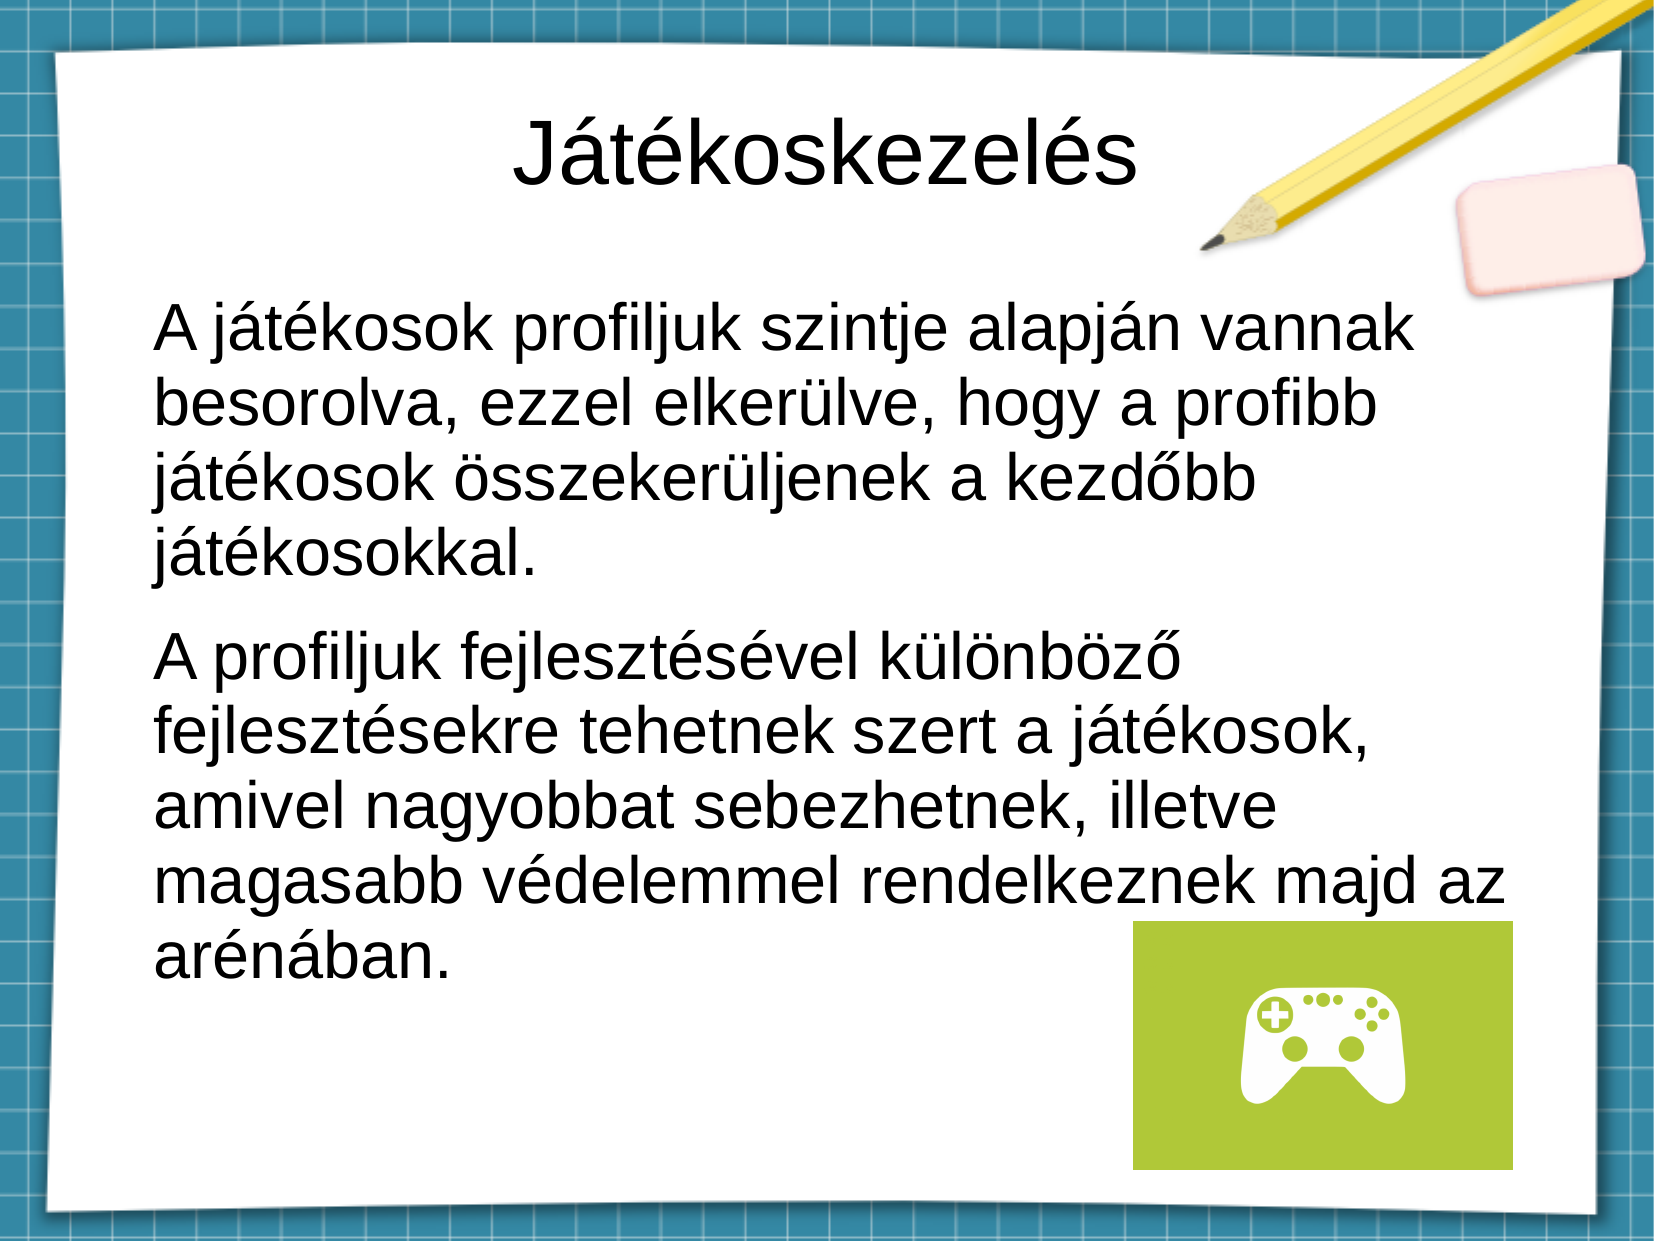

# Játékoskezelés
A játékosok profiljuk szintje alapján vannak besorolva, ezzel elkerülve, hogy a profibb játékosok összekerüljenek a kezdőbb játékosokkal.
A profiljuk fejlesztésével különböző fejlesztésekre tehetnek szert a játékosok, amivel nagyobbat sebezhetnek, illetve magasabb védelemmel rendelkeznek majd az arénában.